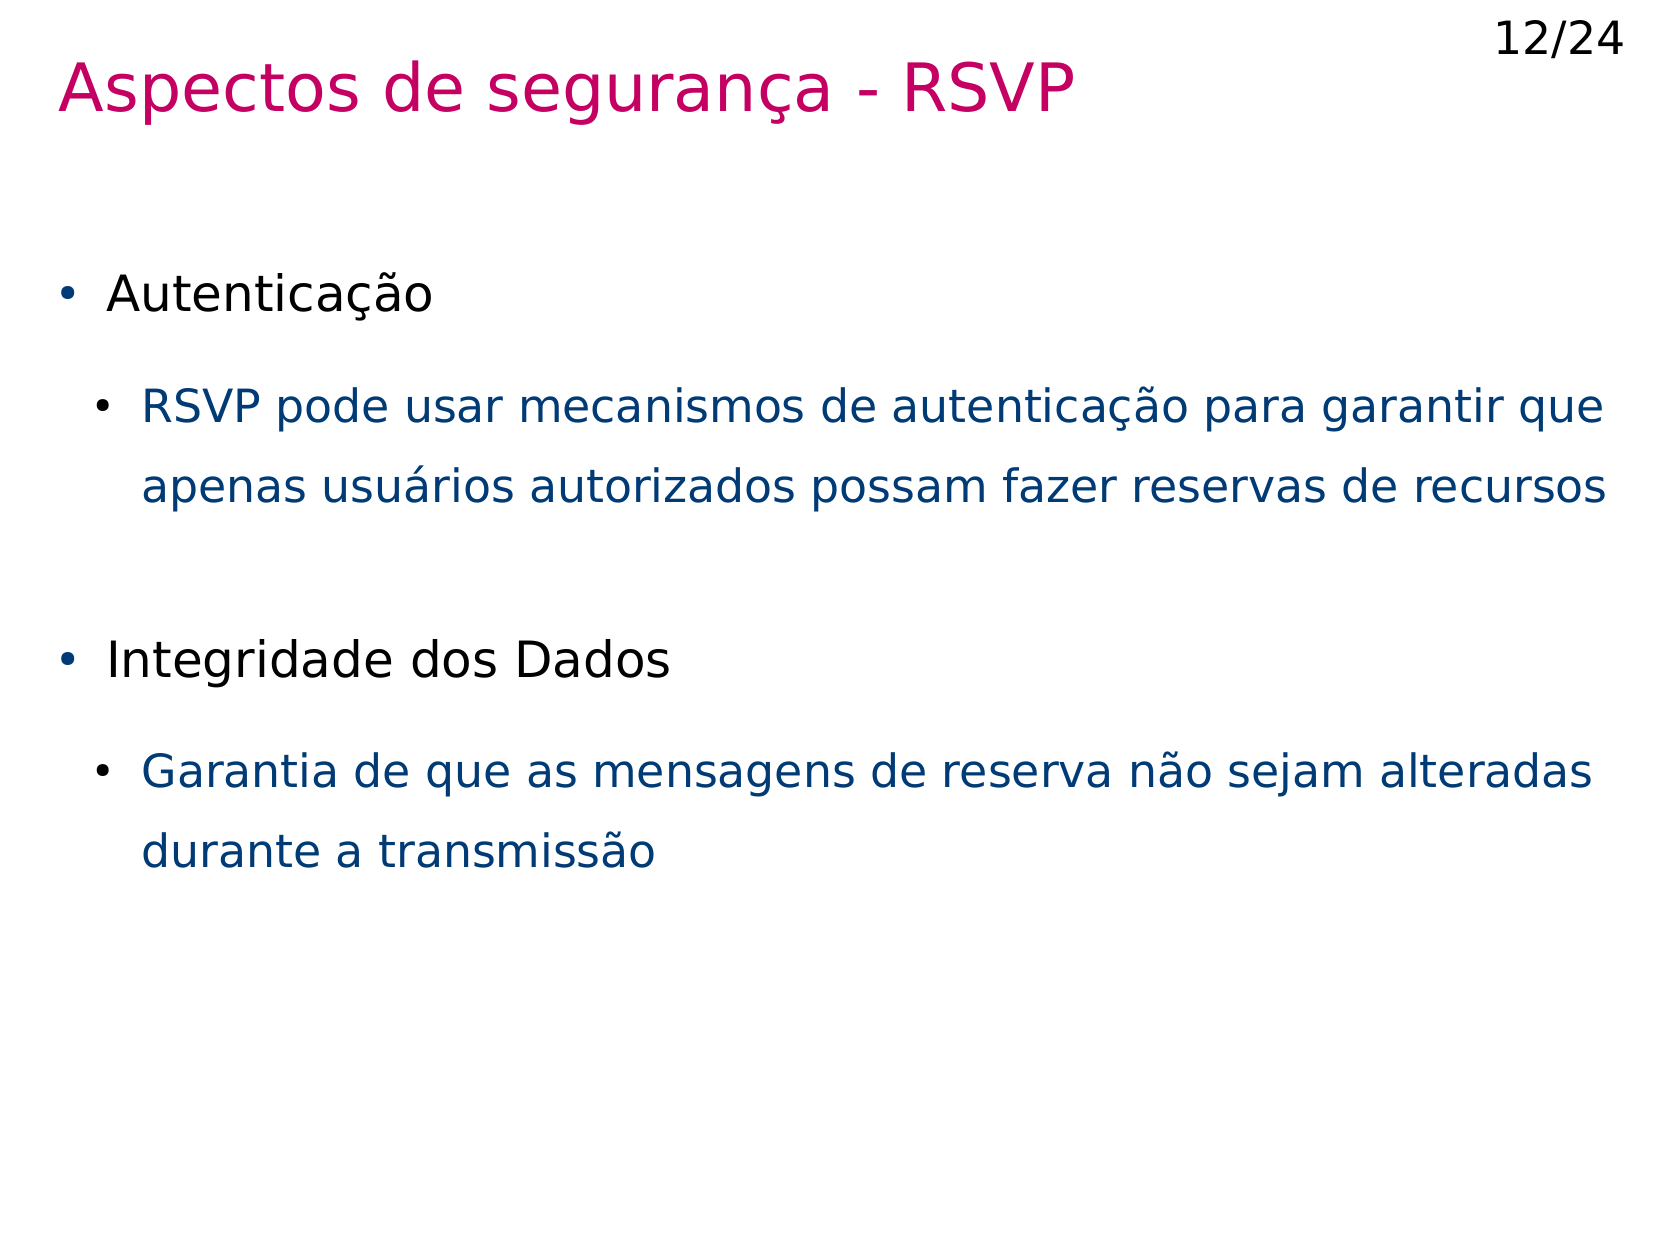

12
# Aspectos de segurança - RSVP
Autenticação
RSVP pode usar mecanismos de autenticação para garantir que apenas usuários autorizados possam fazer reservas de recursos
Integridade dos Dados
Garantia de que as mensagens de reserva não sejam alteradas durante a transmissão